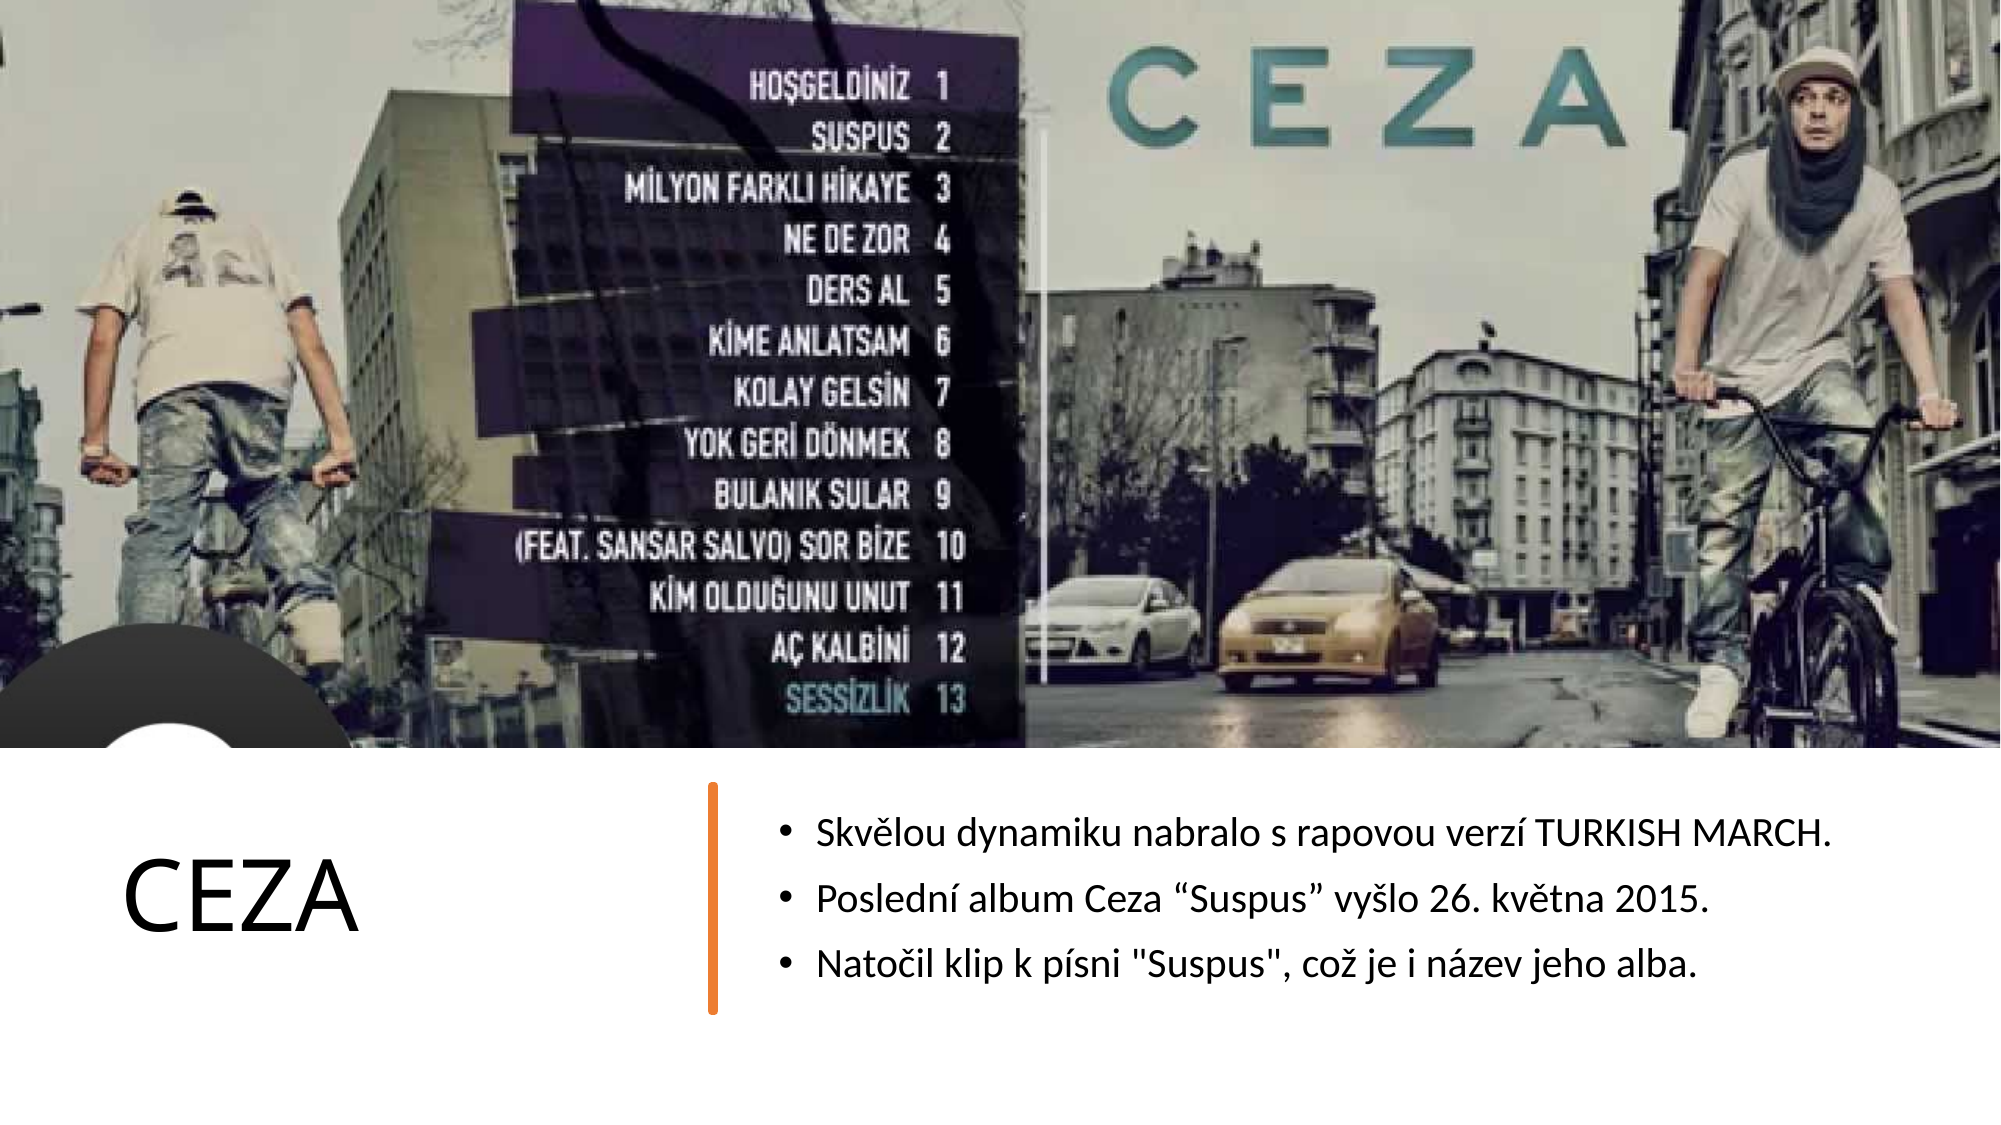

# CEZA
Skvělou dynamiku nabralo s rapovou verzí TURKISH MARCH.
Poslední album Ceza “Suspus” vyšlo 26. května 2015.
Natočil klip k písni "Suspus", což je i název jeho alba.